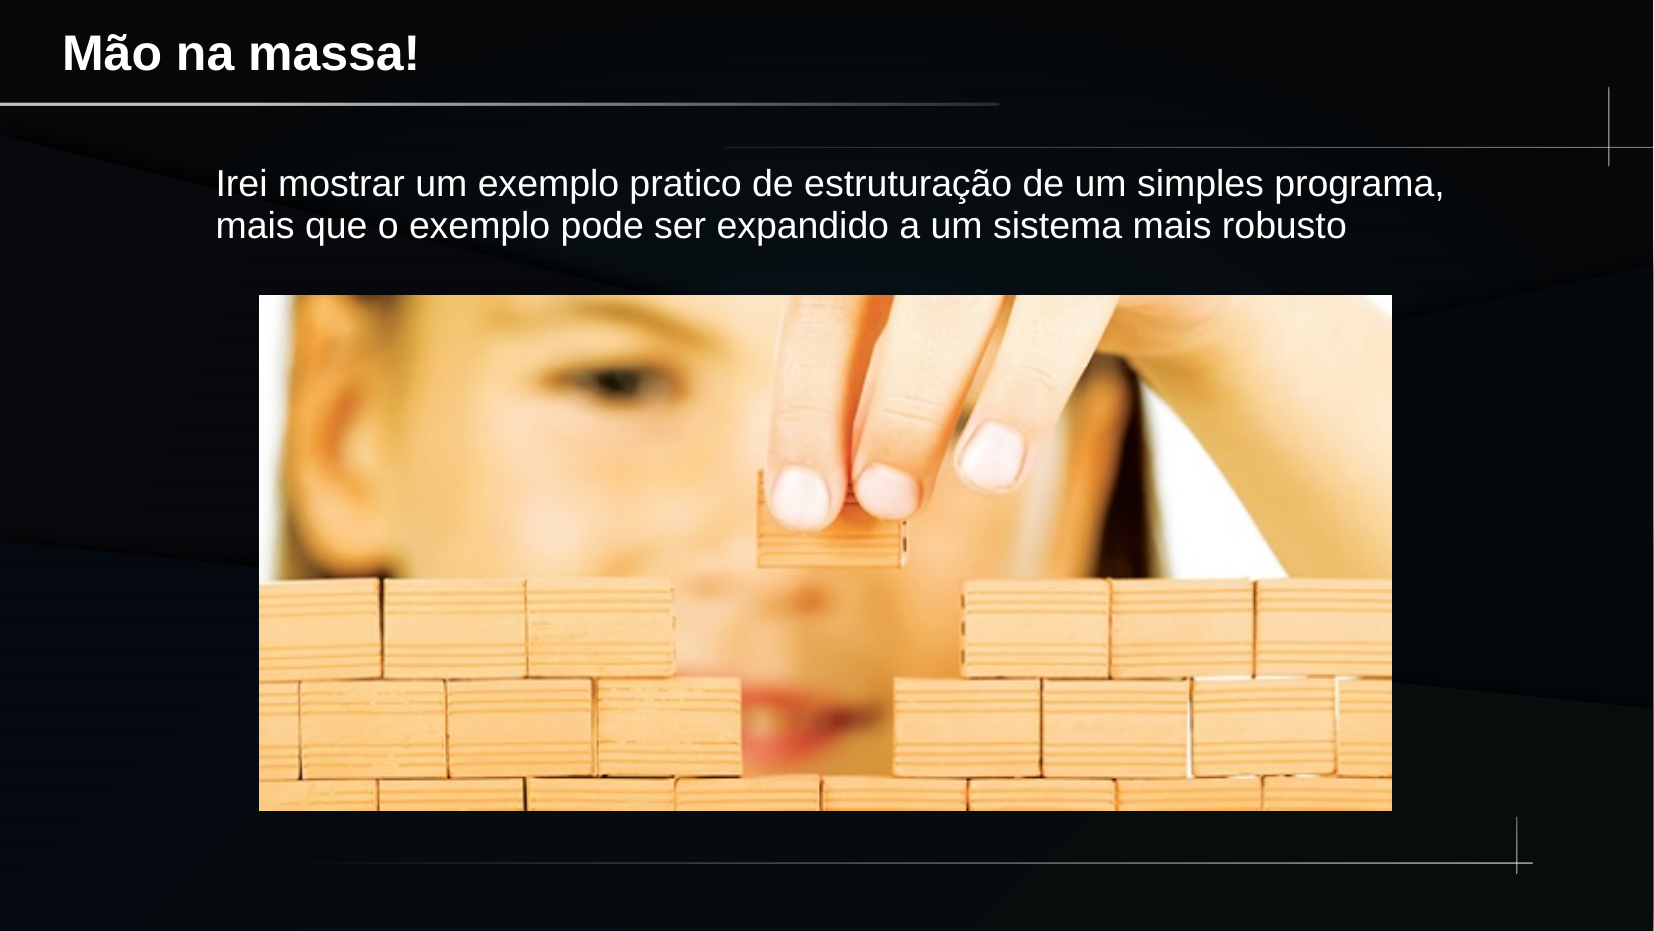

Mão na massa!
Irei mostrar um exemplo pratico de estruturação de um simples programa,
mais que o exemplo pode ser expandido a um sistema mais robusto